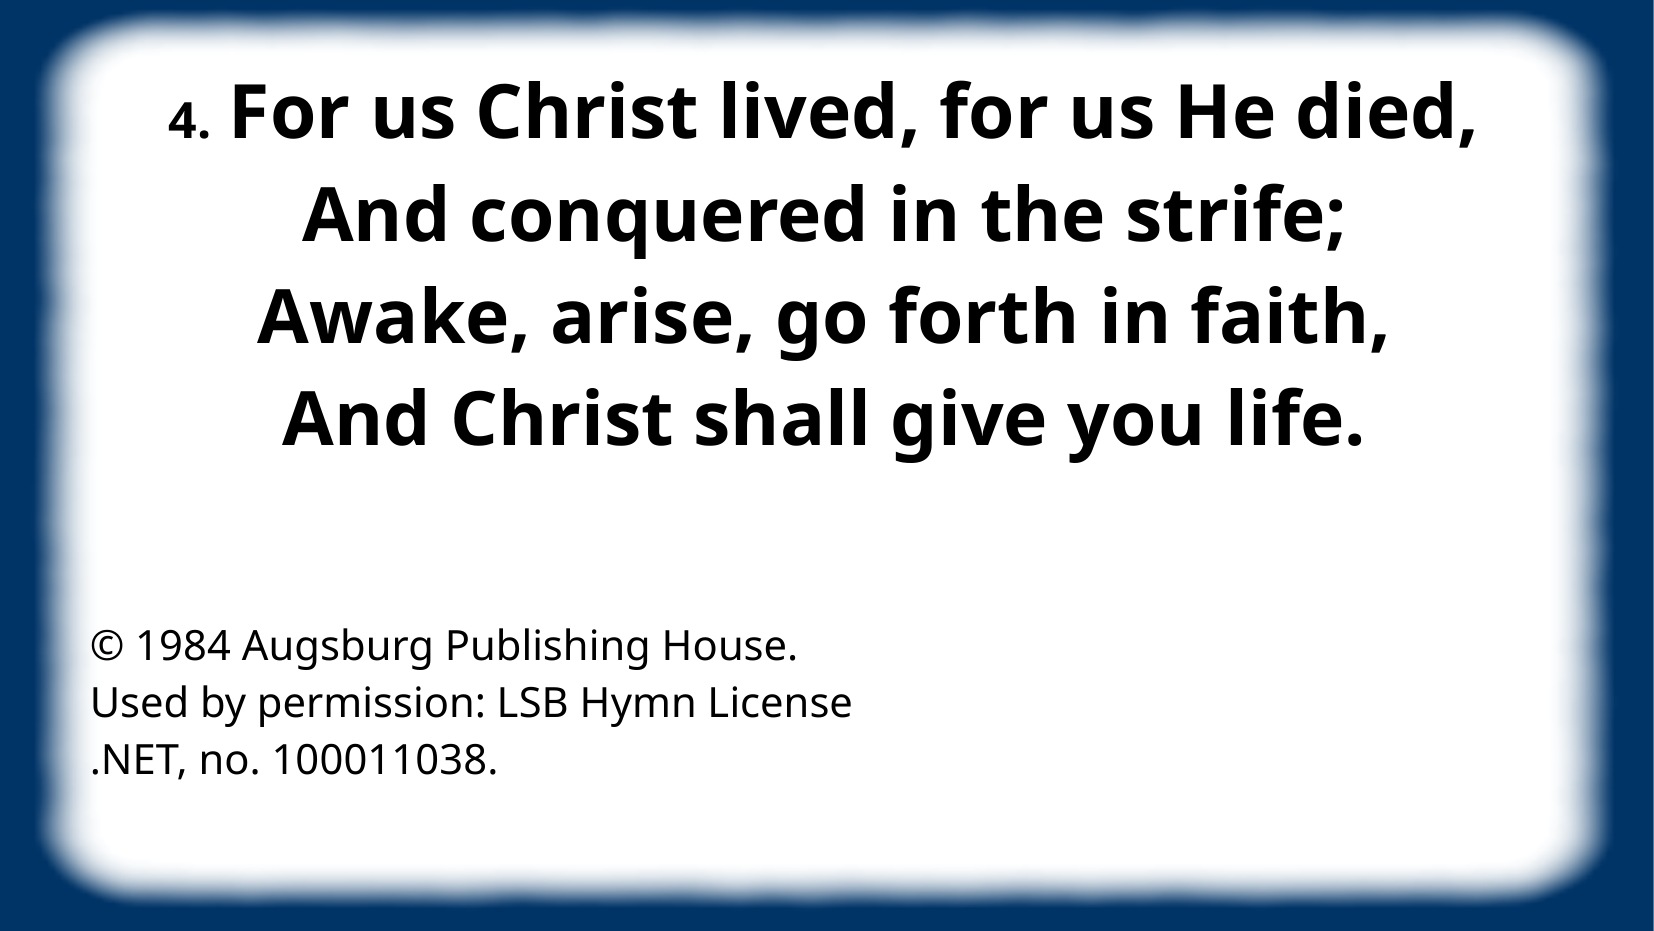

4. For us Christ lived, for us He died,
And conquered in the strife;
Awake, arise, go forth in faith,
And Christ shall give you life.
© 1984 Augsburg Publishing House.
Used by permission: LSB Hymn License
.NET, no. 100011038.